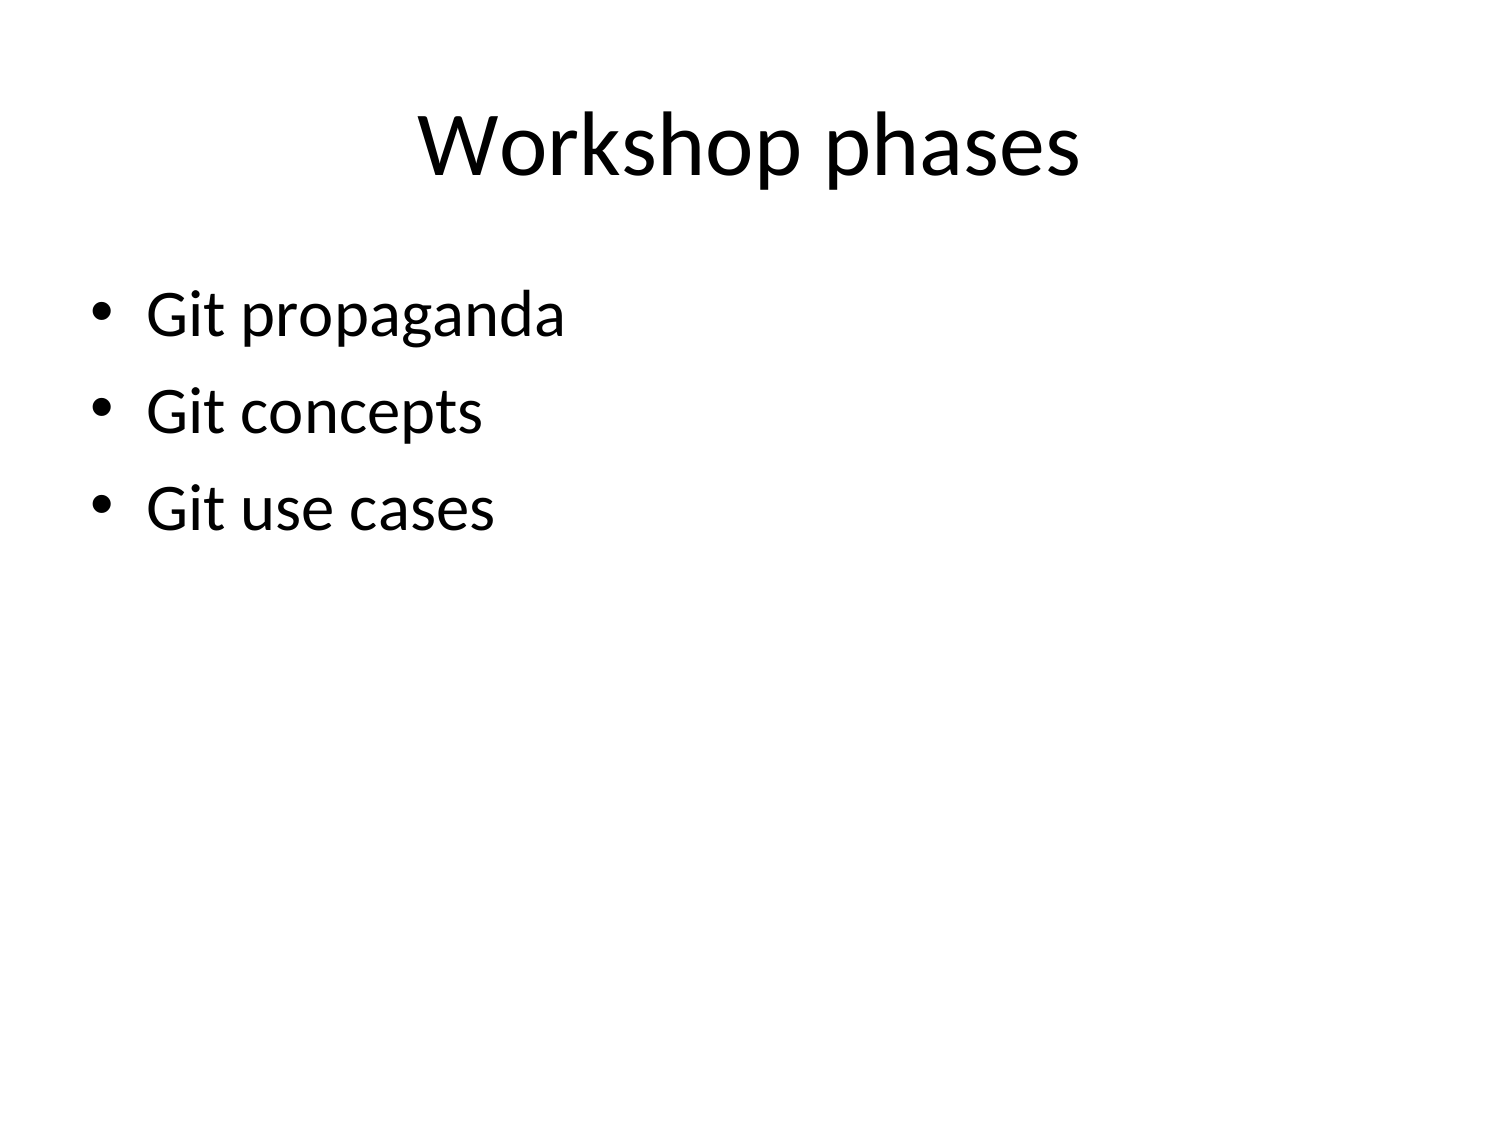

# Workshop phases
Git propaganda
Git concepts
Git use cases